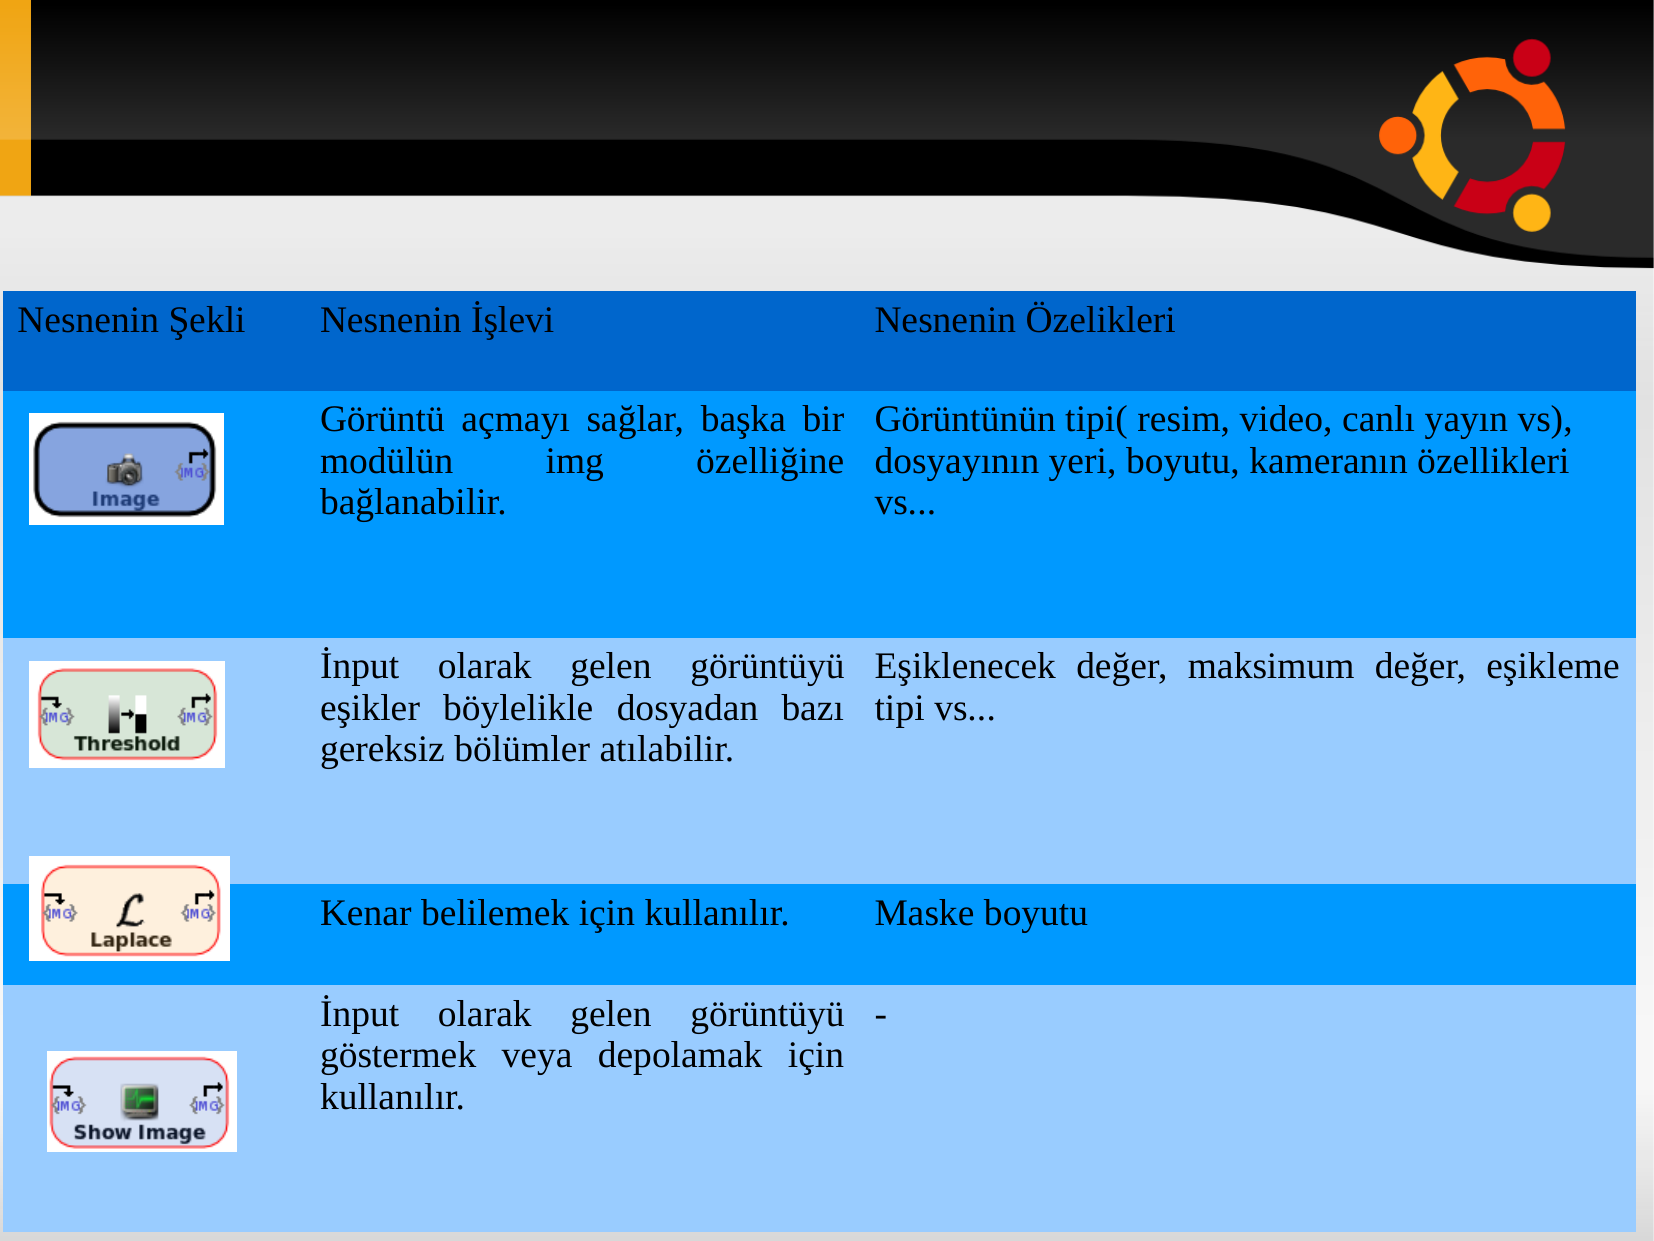

#
| Nesnenin Şekli | Nesnenin İşlevi | Nesnenin Özelikleri |
| --- | --- | --- |
| | Görüntü açmayı sağlar, başka bir modülün img özelliğine bağlanabilir. | Görüntünün tipi( resim, video, canlı yayın vs), dosyayının yeri, boyutu, kameranın özellikleri vs... |
| | İnput olarak gelen görüntüyü eşikler böylelikle dosyadan bazı gereksiz bölümler atılabilir. | Eşiklenecek değer, maksimum değer, eşikleme tipi vs... |
| | Kenar belilemek için kullanılır. | Maske boyutu |
| | İnput olarak gelen görüntüyü göstermek veya depolamak için kullanılır. | - |